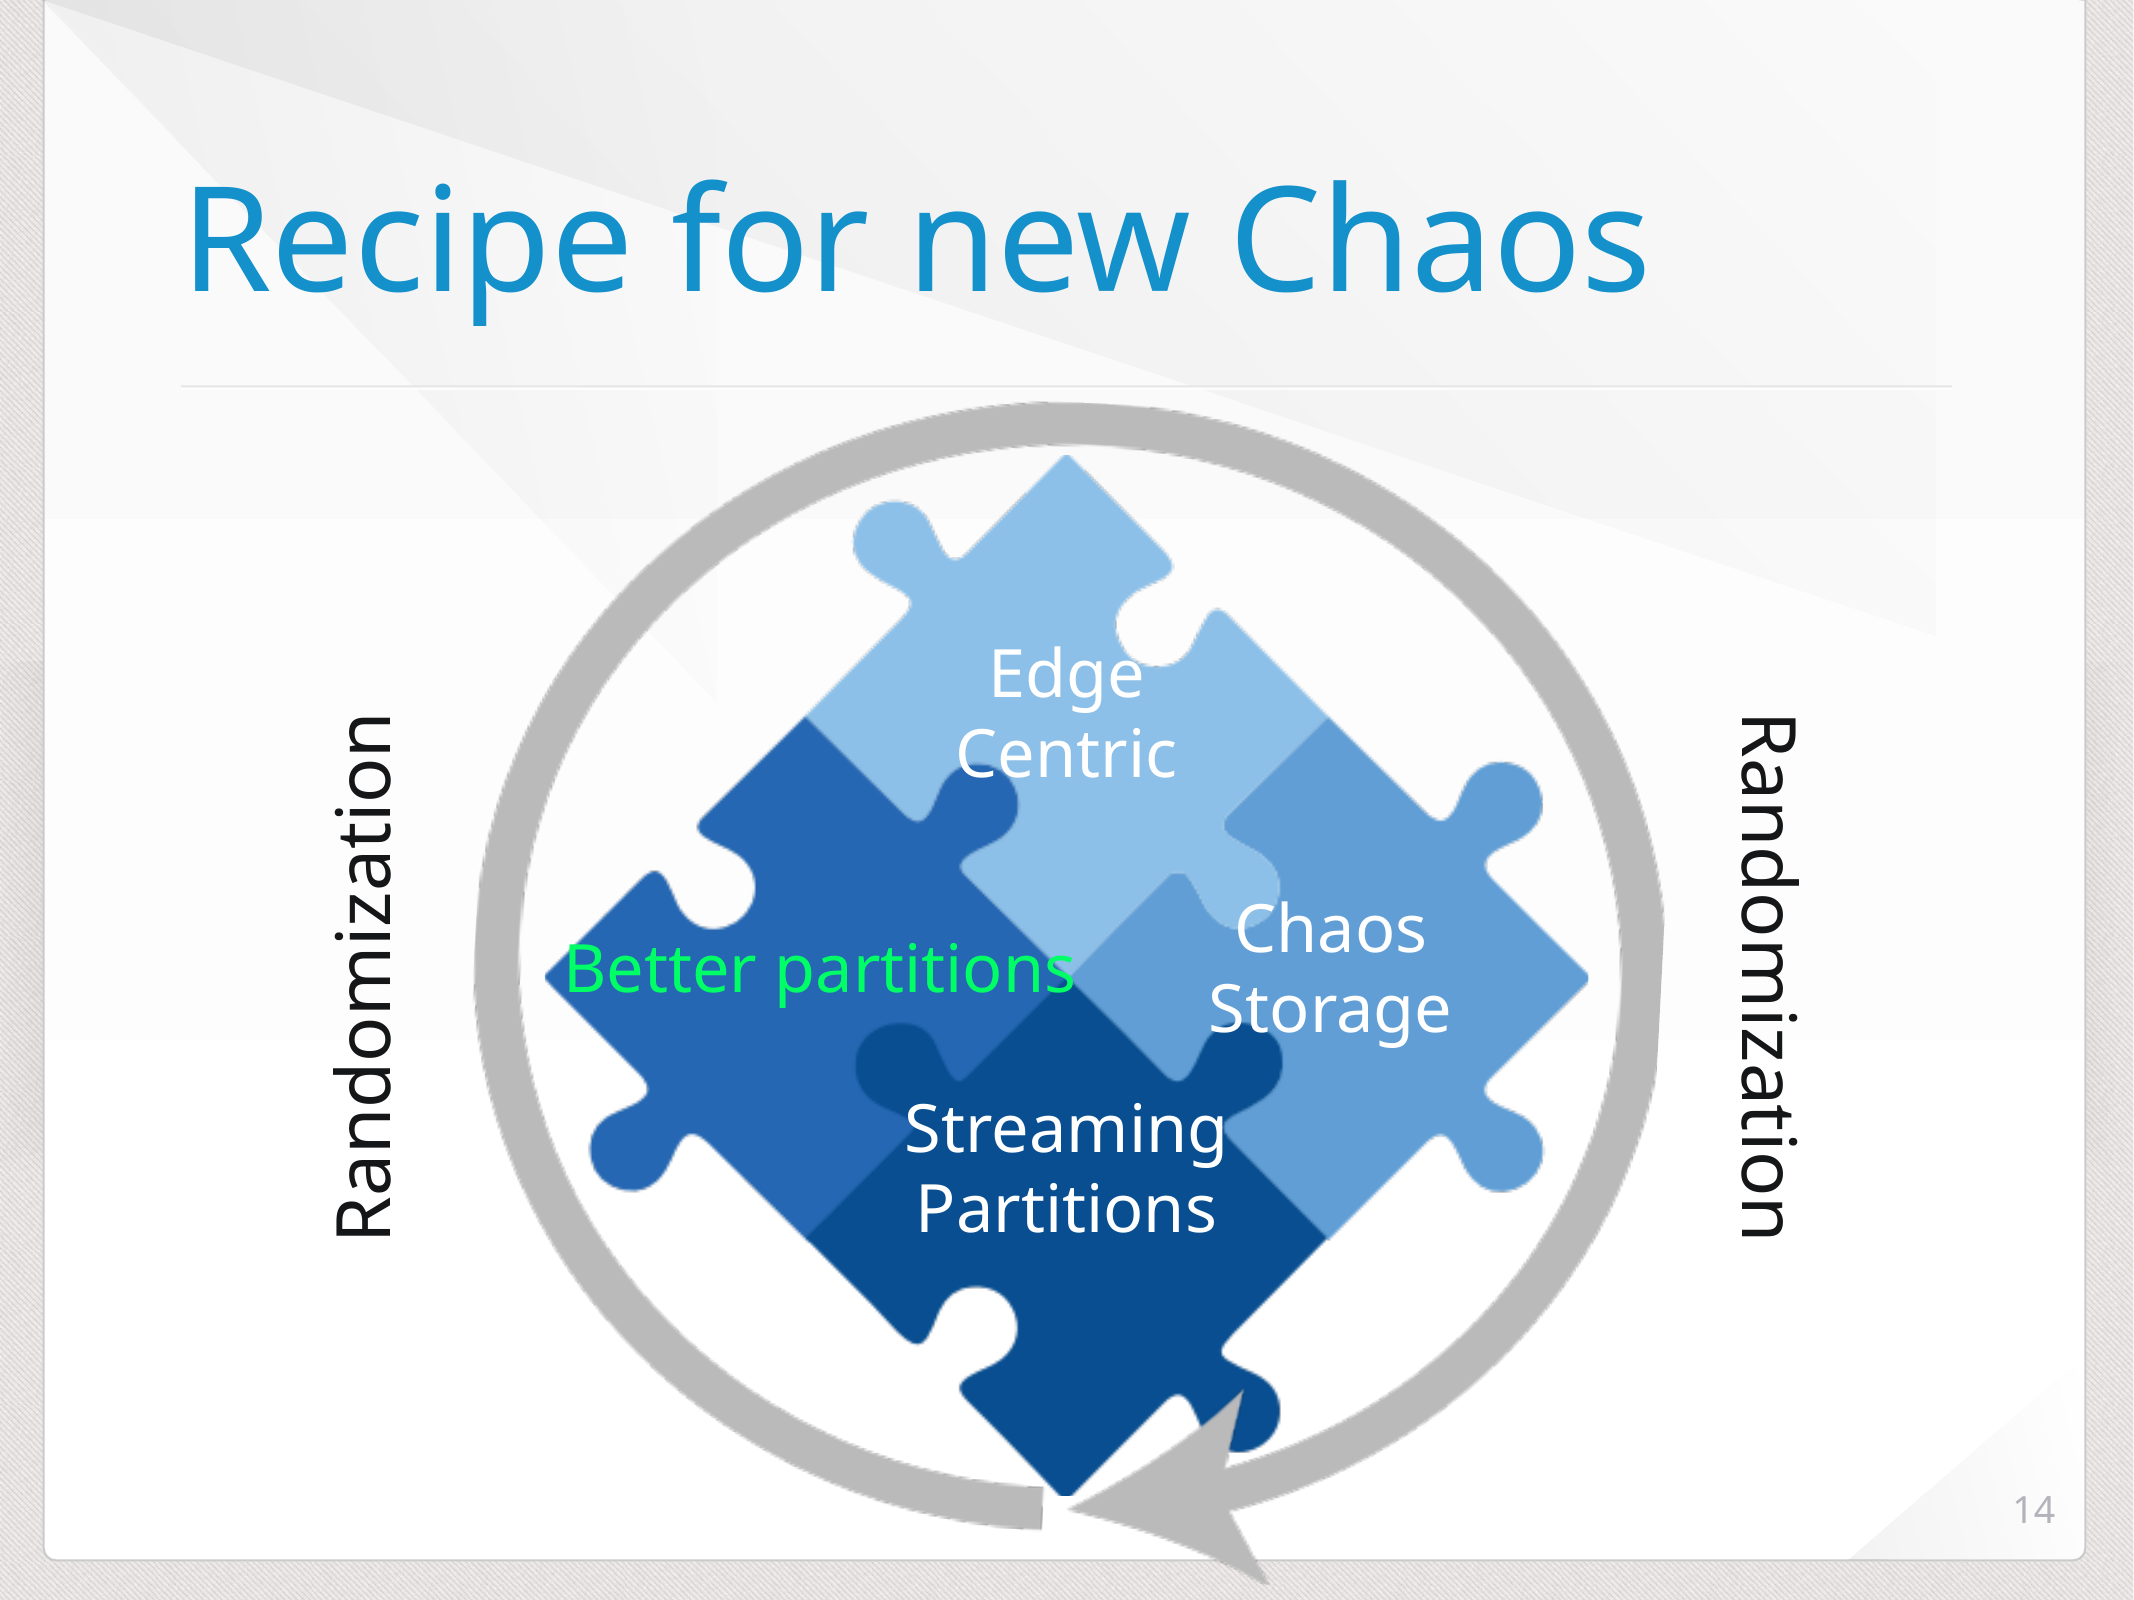

# Recipe for new Chaos
Edge
Centric
Better partitions
Chaos
Storage
Randomization
Randomization
Streaming
Partitions